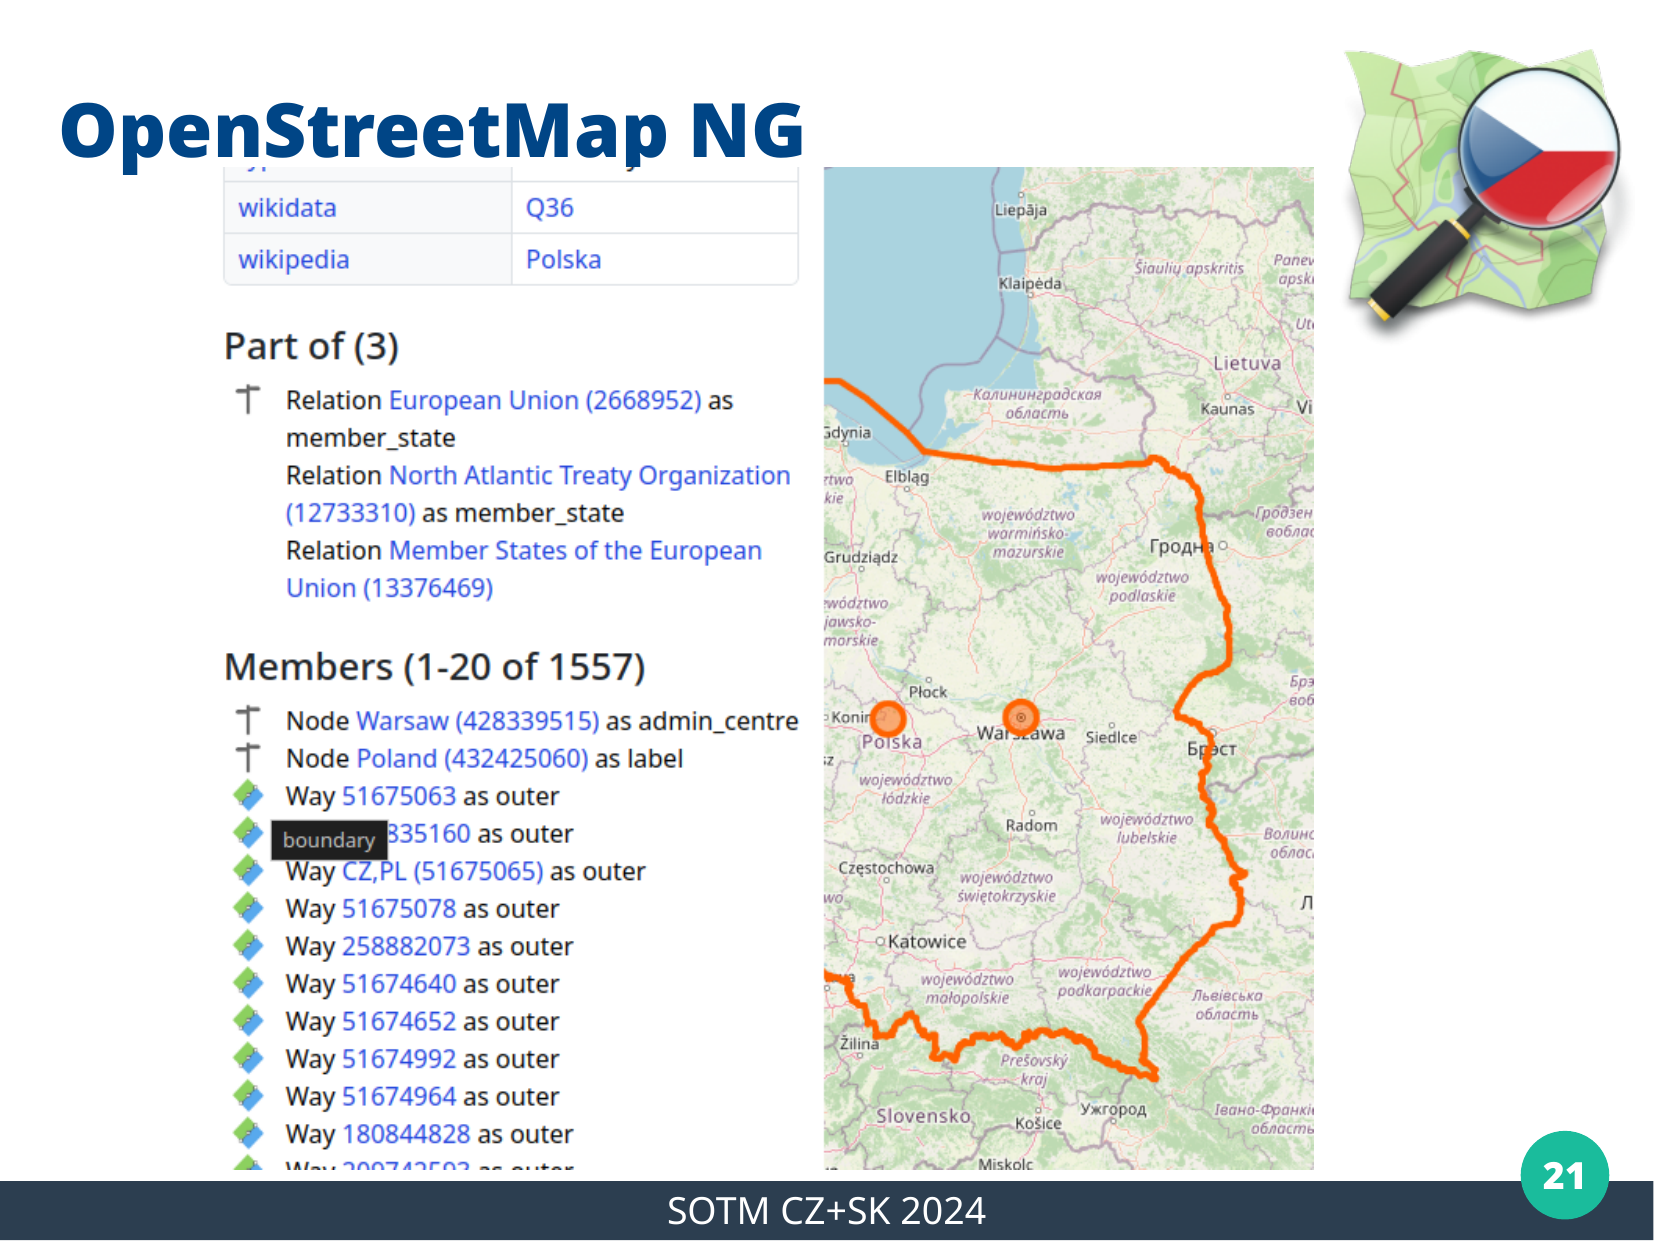

# OpenStreetMap NG
21
SOTM CZ+SK 2024